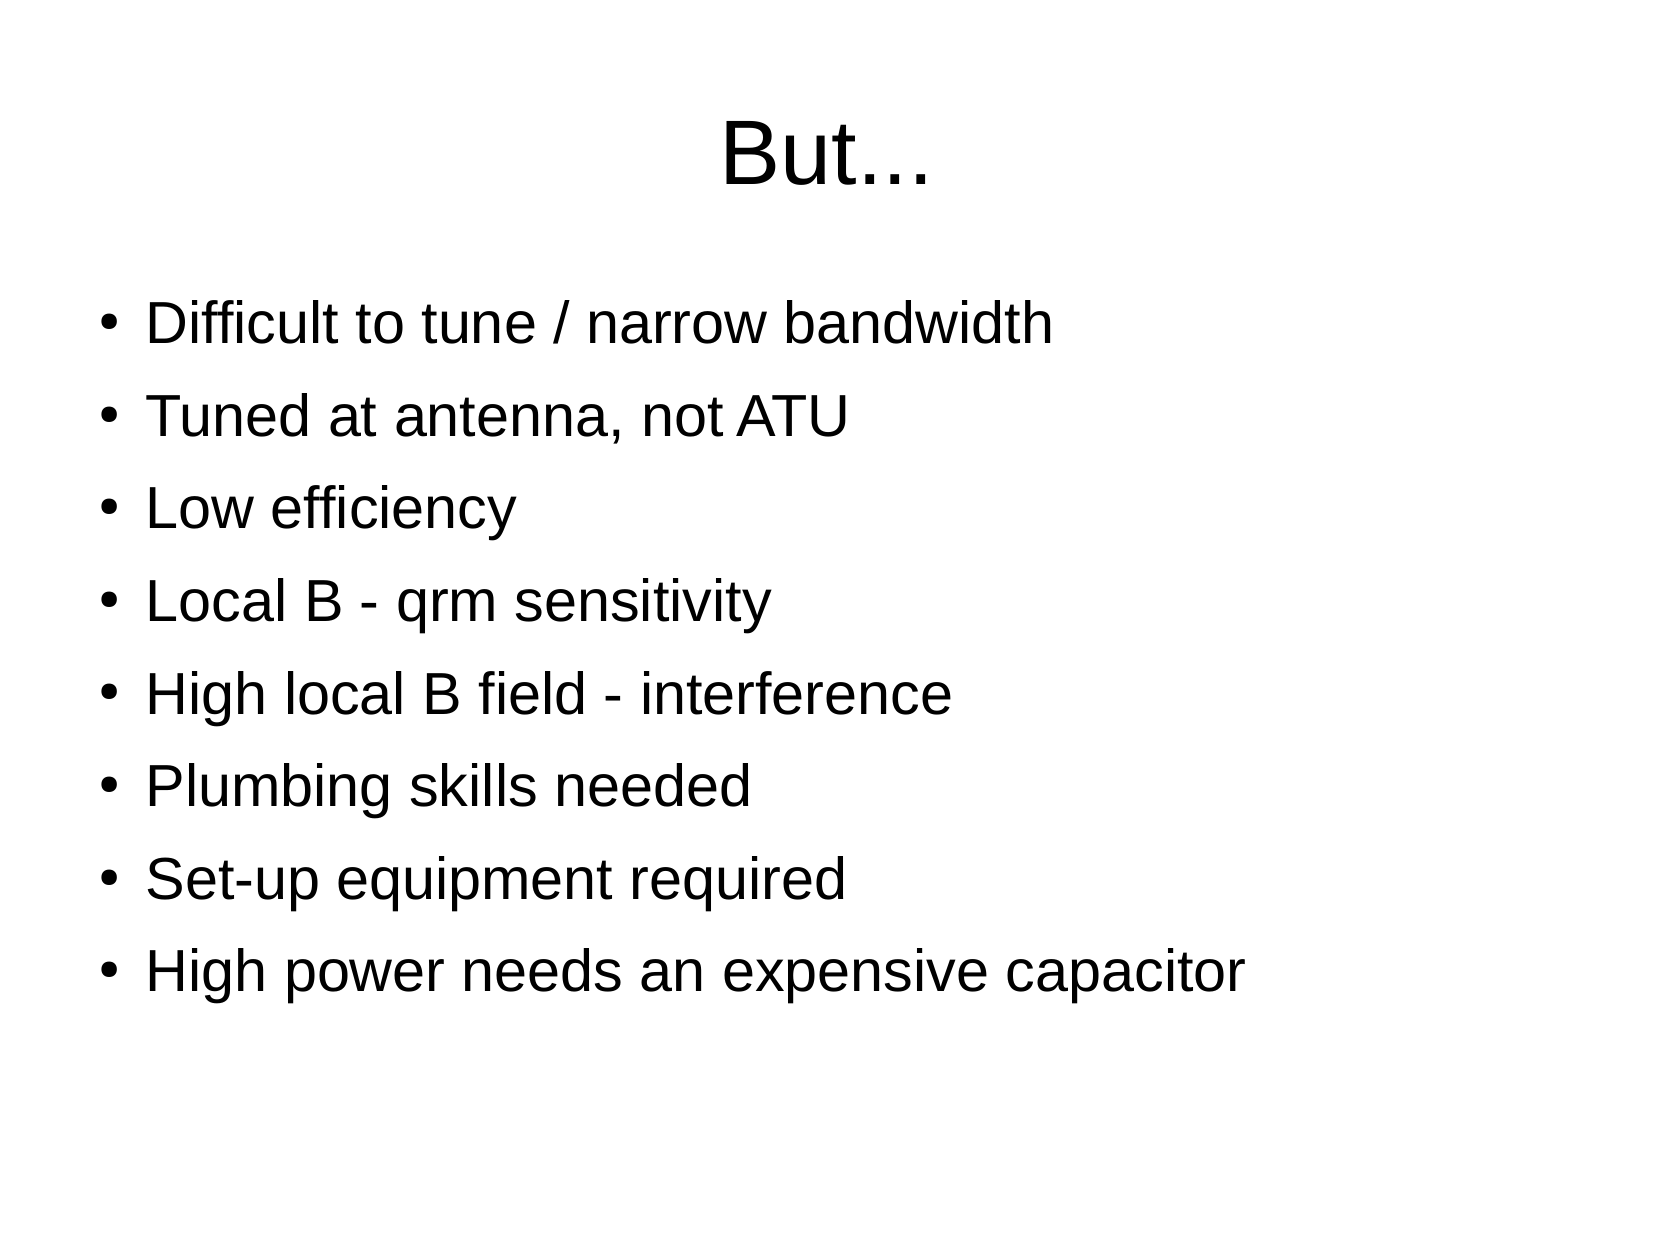

# But...
Difficult to tune / narrow bandwidth
Tuned at antenna, not ATU
Low efficiency
Local B - qrm sensitivity
High local B field - interference
Plumbing skills needed
Set-up equipment required
High power needs an expensive capacitor